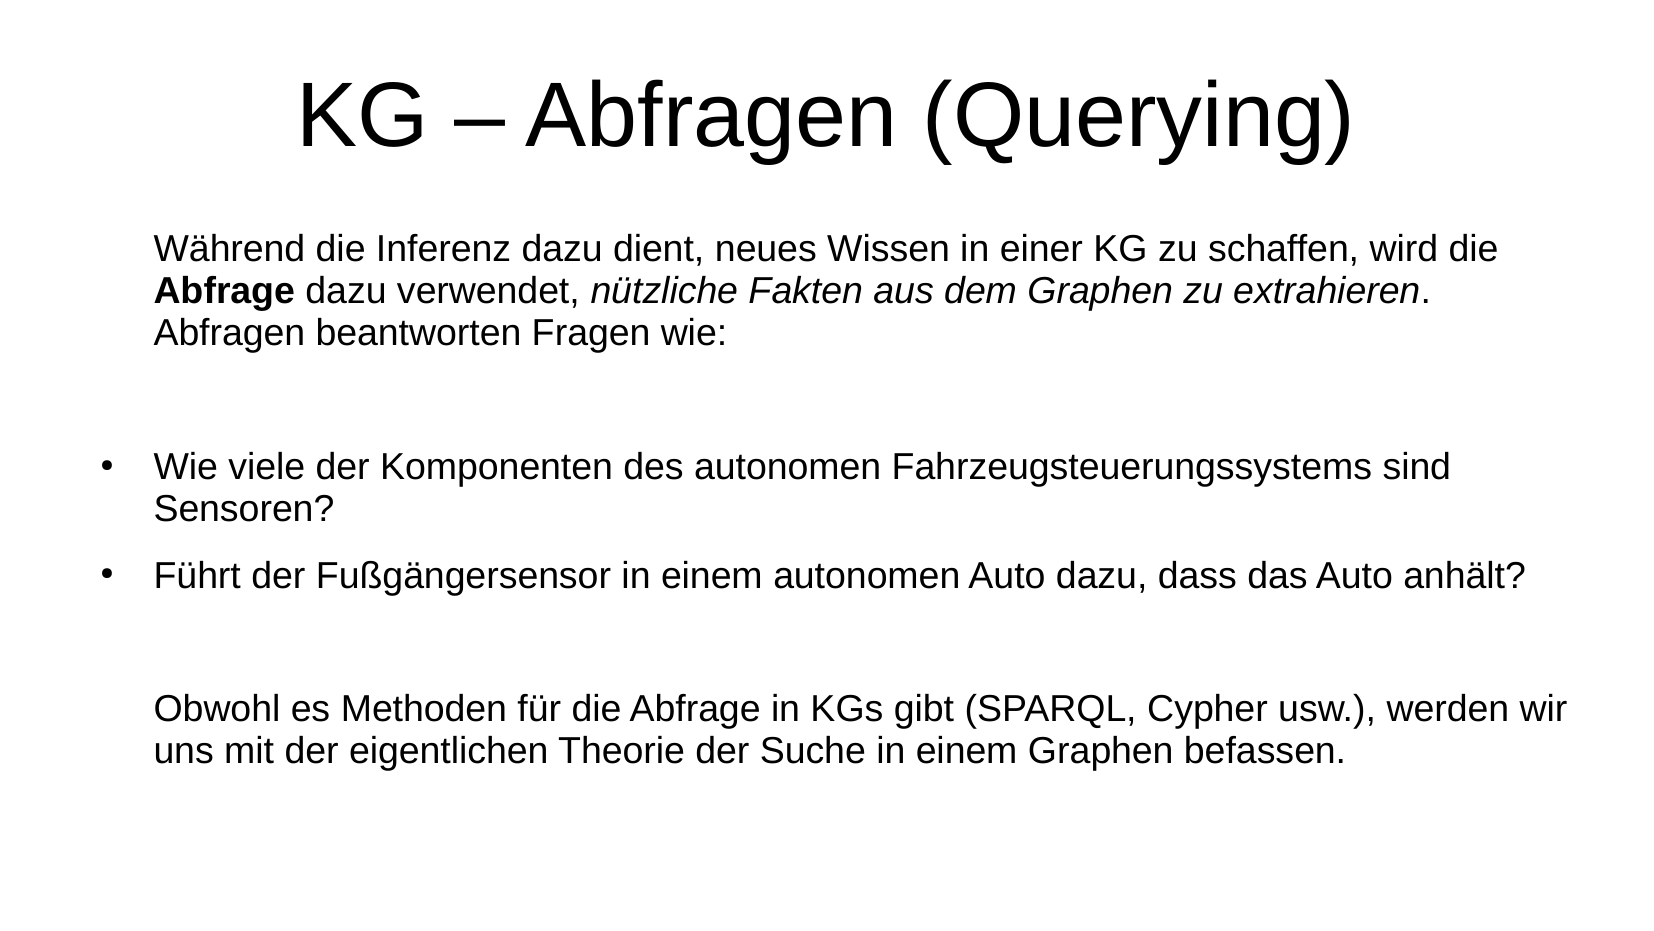

# KG – Abfragen (Querying)
Während die Inferenz dazu dient, neues Wissen in einer KG zu schaffen, wird die Abfrage dazu verwendet, nützliche Fakten aus dem Graphen zu extrahieren. Abfragen beantworten Fragen wie:
Wie viele der Komponenten des autonomen Fahrzeugsteuerungssystems sind Sensoren?
Führt der Fußgängersensor in einem autonomen Auto dazu, dass das Auto anhält?
Obwohl es Methoden für die Abfrage in KGs gibt (SPARQL, Cypher usw.), werden wir uns mit der eigentlichen Theorie der Suche in einem Graphen befassen.